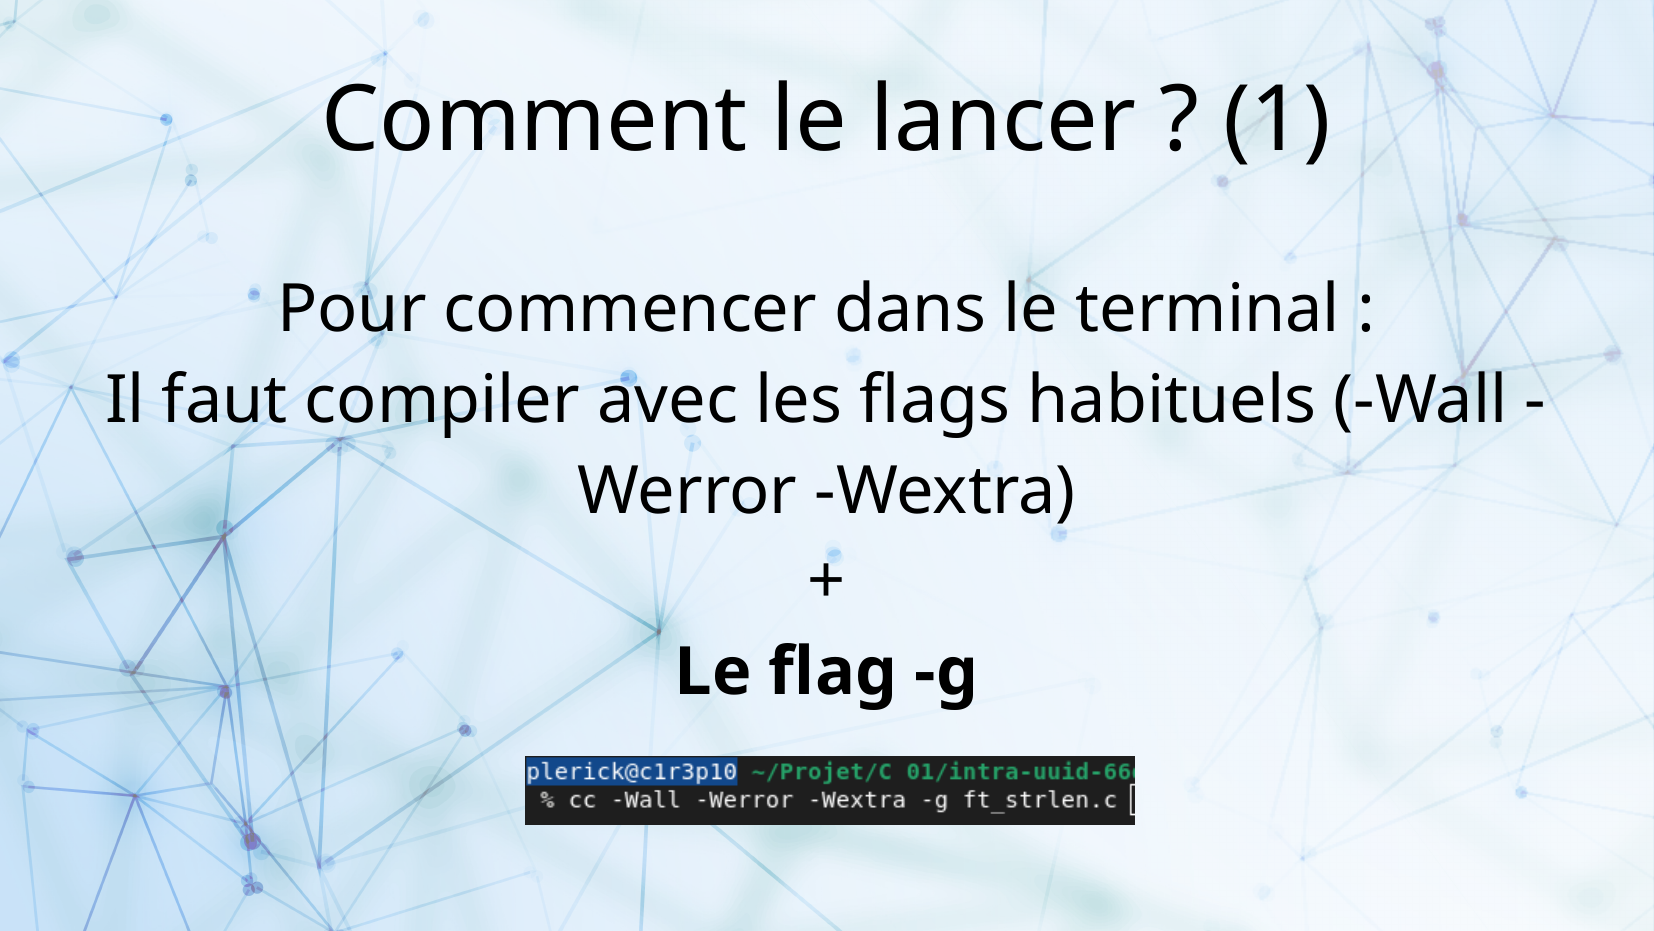

# Comment le lancer ? (1)
Pour commencer dans le terminal :
Il faut compiler avec les flags habituels (-Wall -Werror -Wextra)
+
Le flag -g